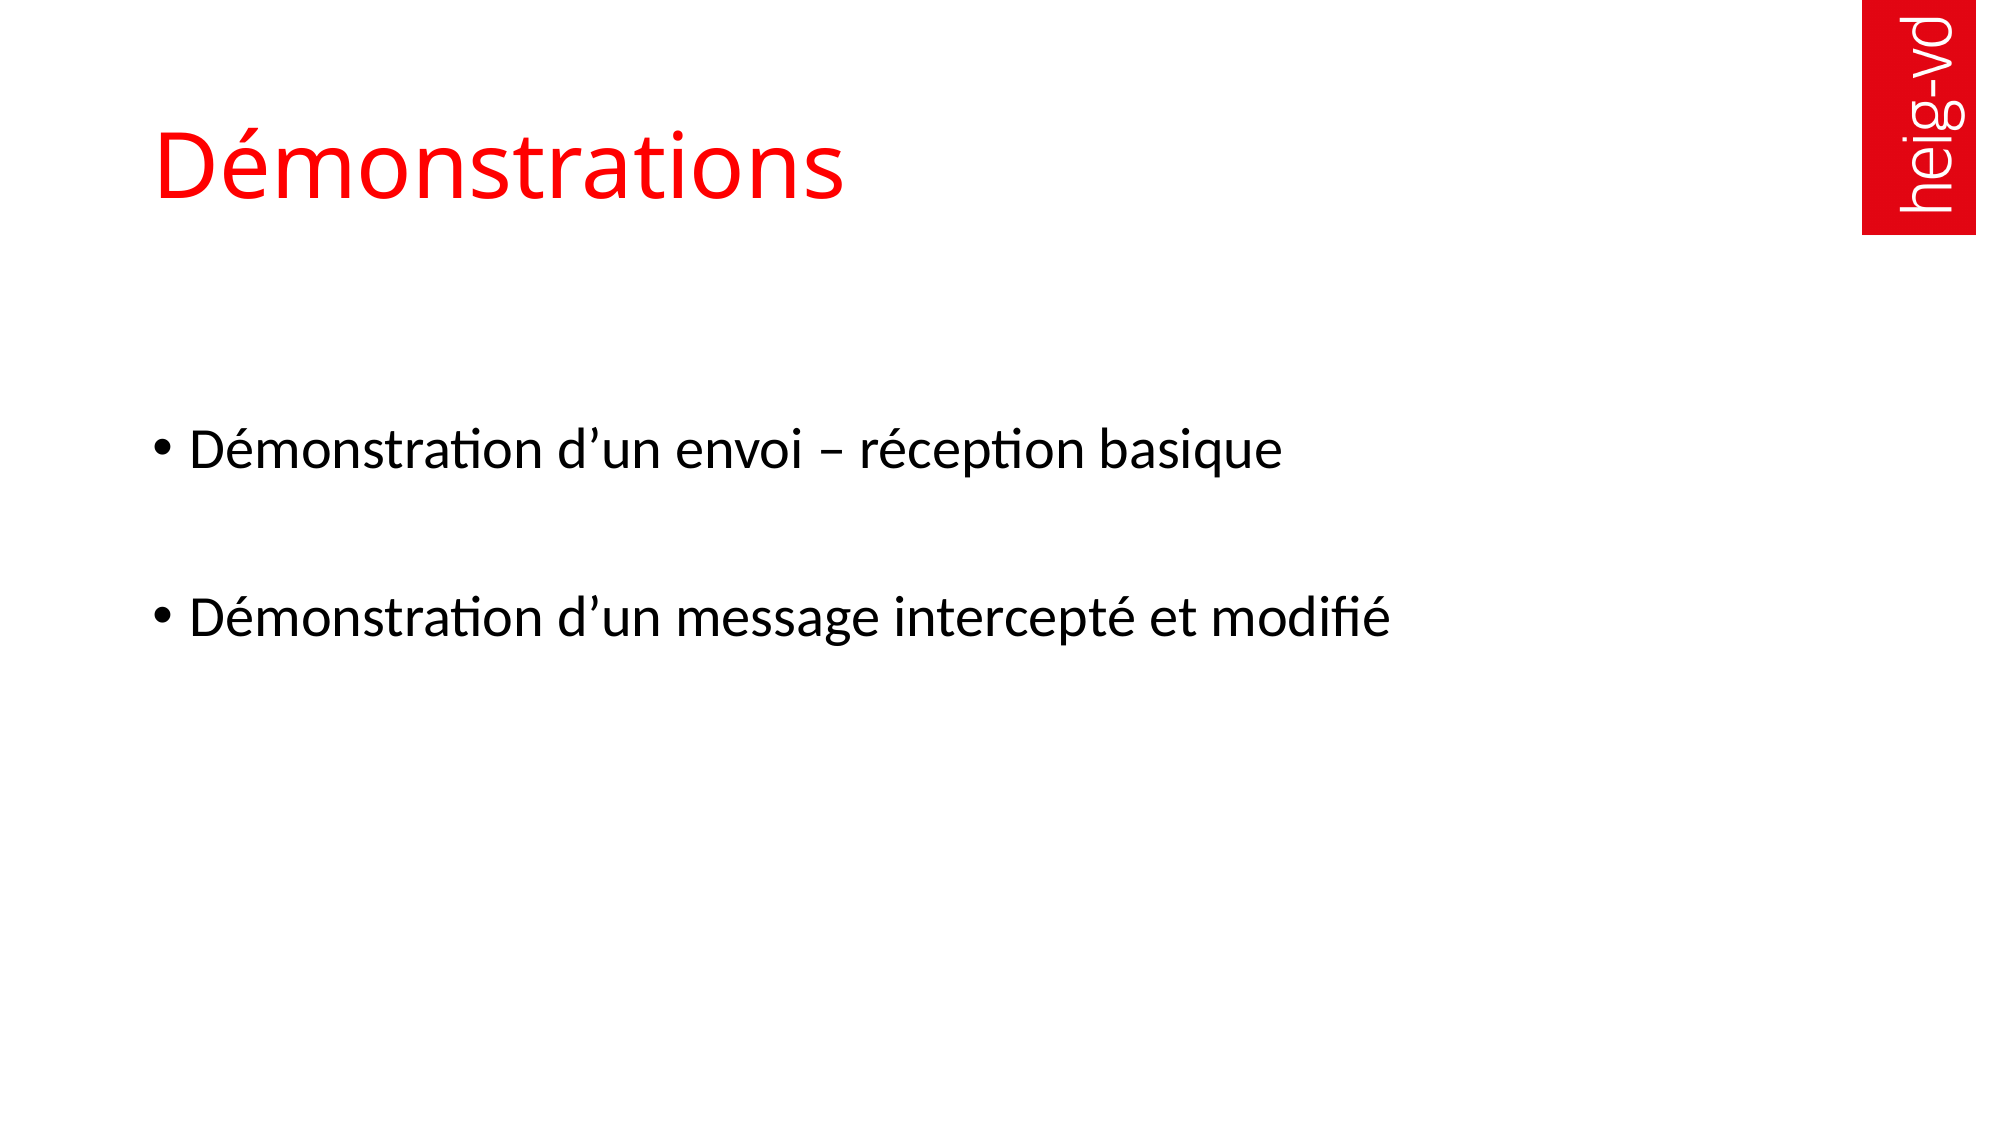

# Démonstrations
Démonstration d’un envoi – réception basique
Démonstration d’un message intercepté et modifié